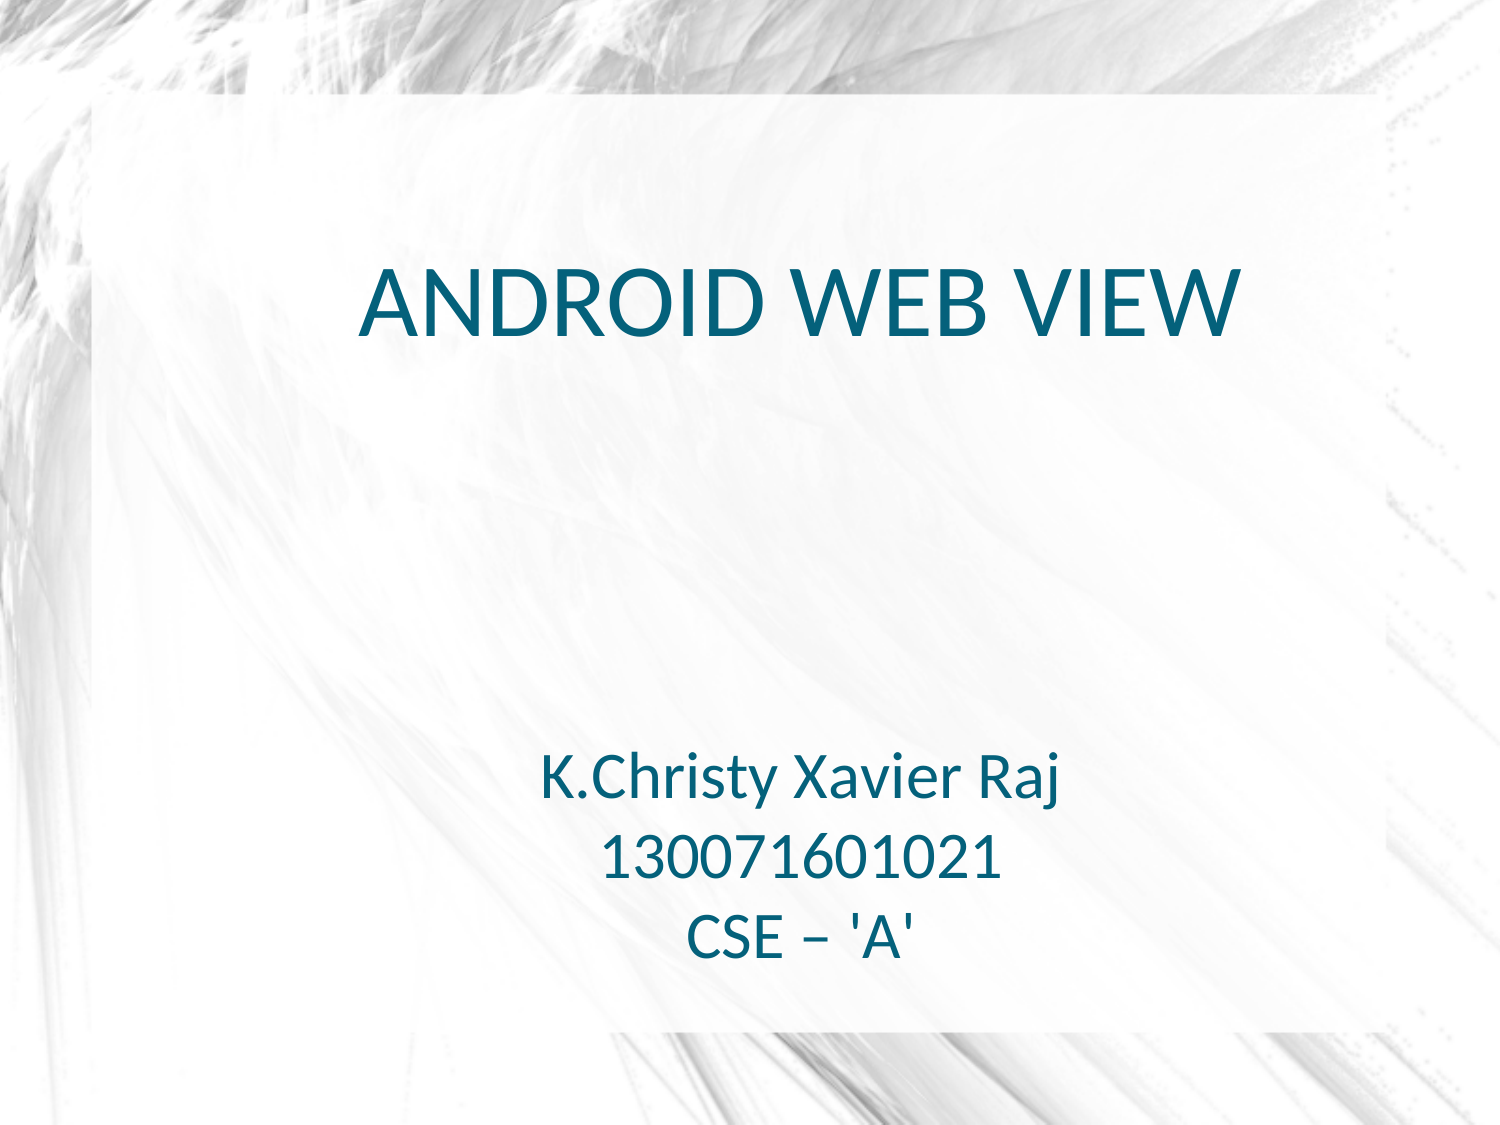

# ANDROID WEB VIEW K.Christy Xavier Raj 130071601021 CSE – 'A'